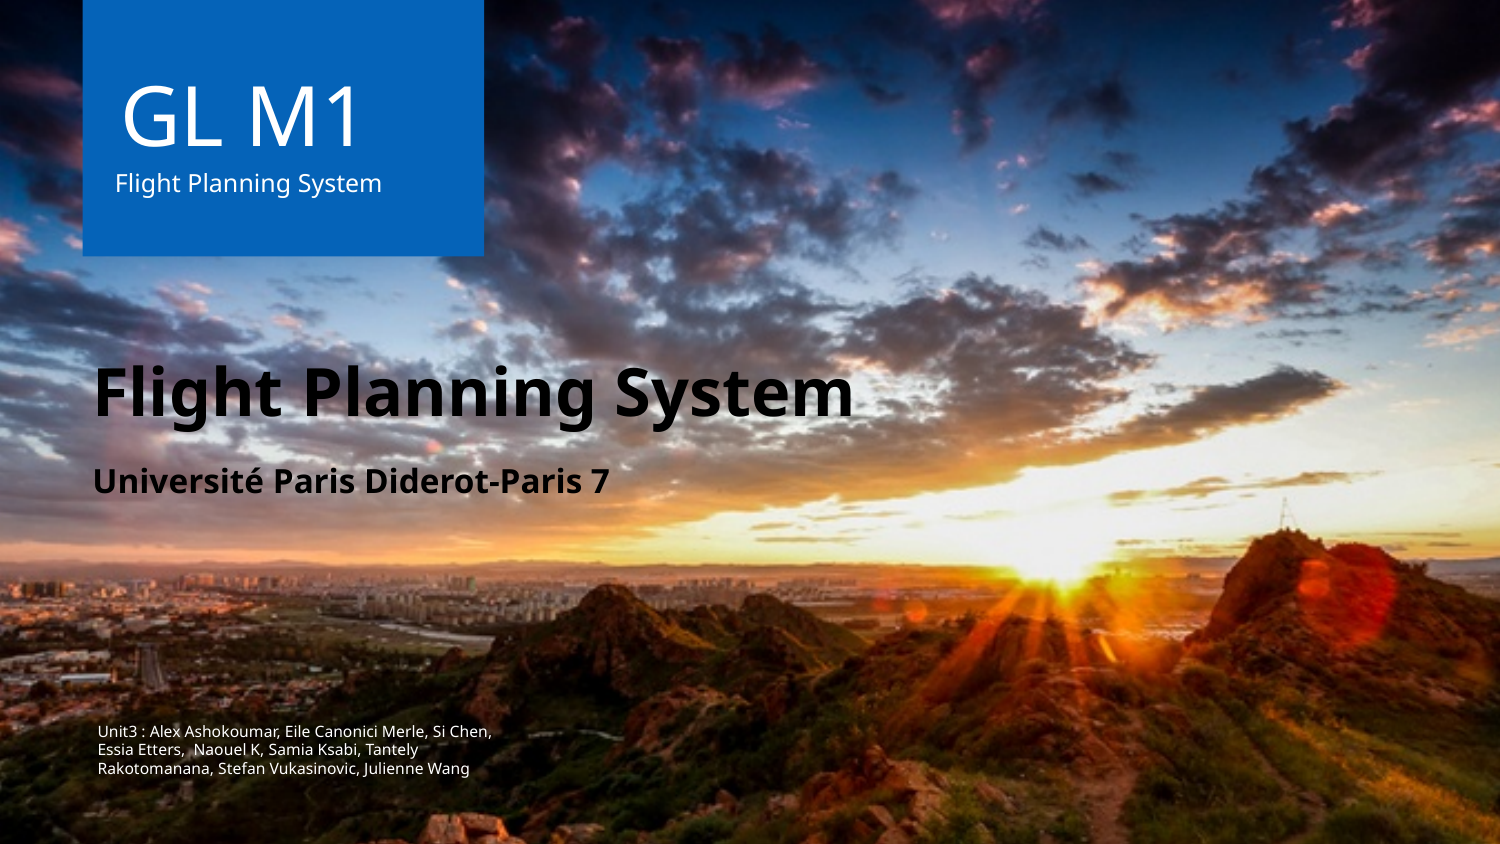

GL M1
Flight Planning System
Flight Planning System
Université Paris Diderot-Paris 7
Unit3 : Alex Ashokoumar, Eile Canonici Merle, Si Chen, Essia Etters, Naouel K, Samia Ksabi, Tantely Rakotomanana, Stefan Vukasinovic, Julienne Wang